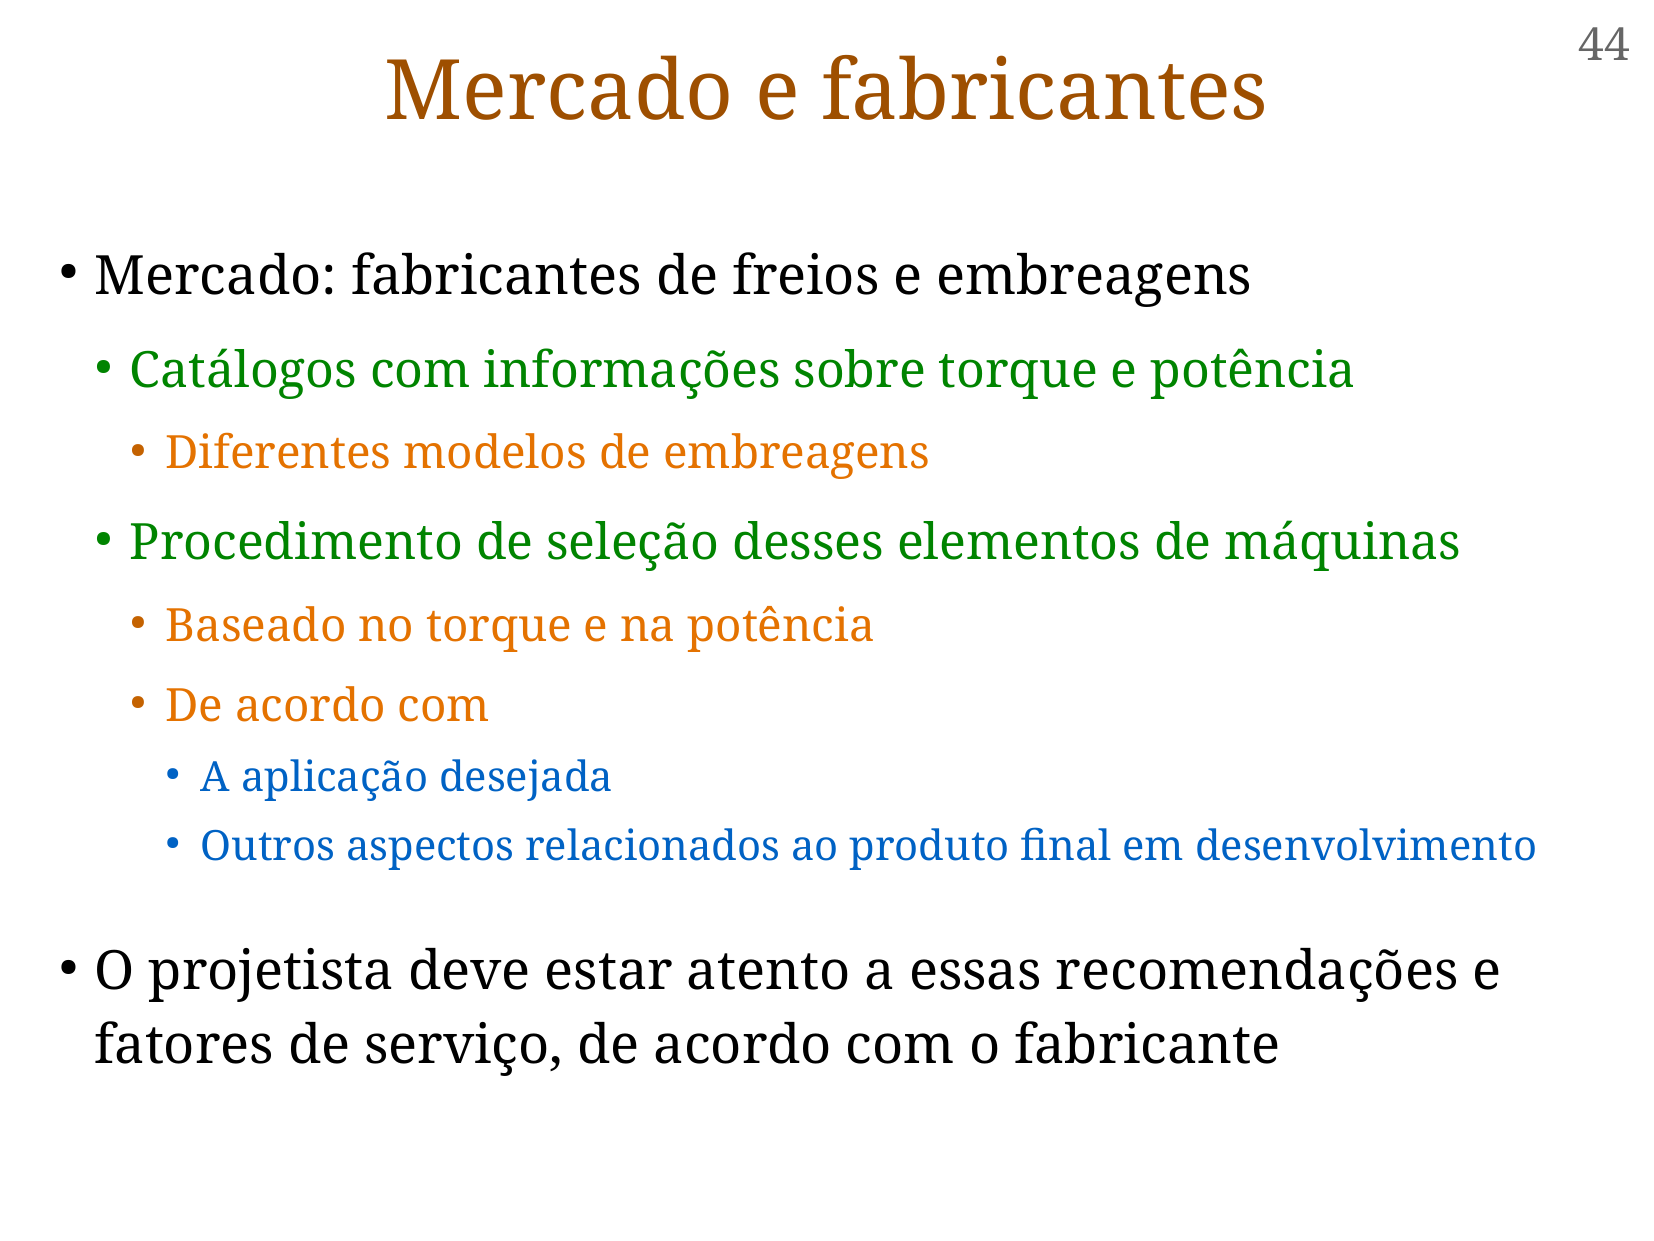

44
# Mercado e fabricantes
Mercado: fabricantes de freios e embreagens
Catálogos com informações sobre torque e potência
Diferentes modelos de embreagens
Procedimento de seleção desses elementos de máquinas
Baseado no torque e na potência
De acordo com
A aplicação desejada
Outros aspectos relacionados ao produto final em desenvolvimento
O projetista deve estar atento a essas recomendações e fatores de serviço, de acordo com o fabricante